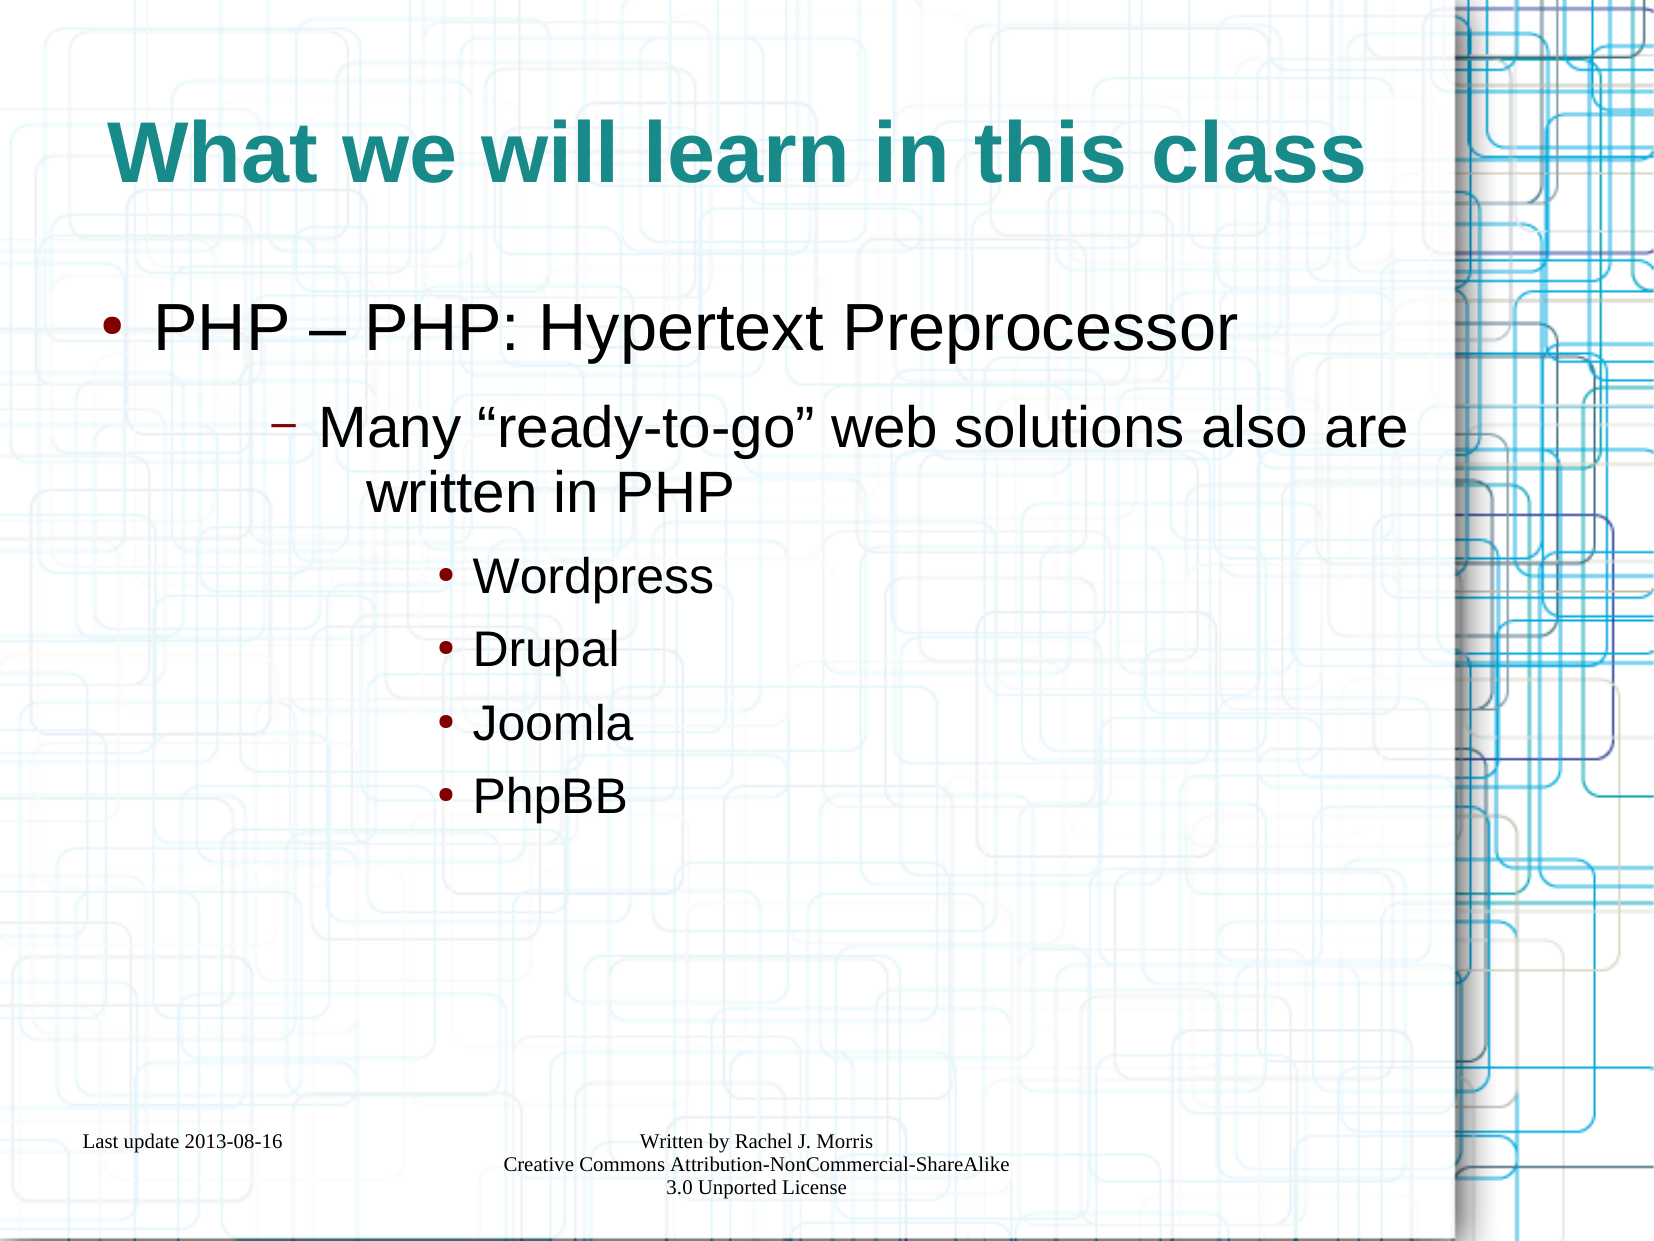

# What we will learn in this class
PHP – PHP: Hypertext Preprocessor
Many “ready-to-go” web solutions also are written in PHP
Wordpress
Drupal
Joomla
PhpBB